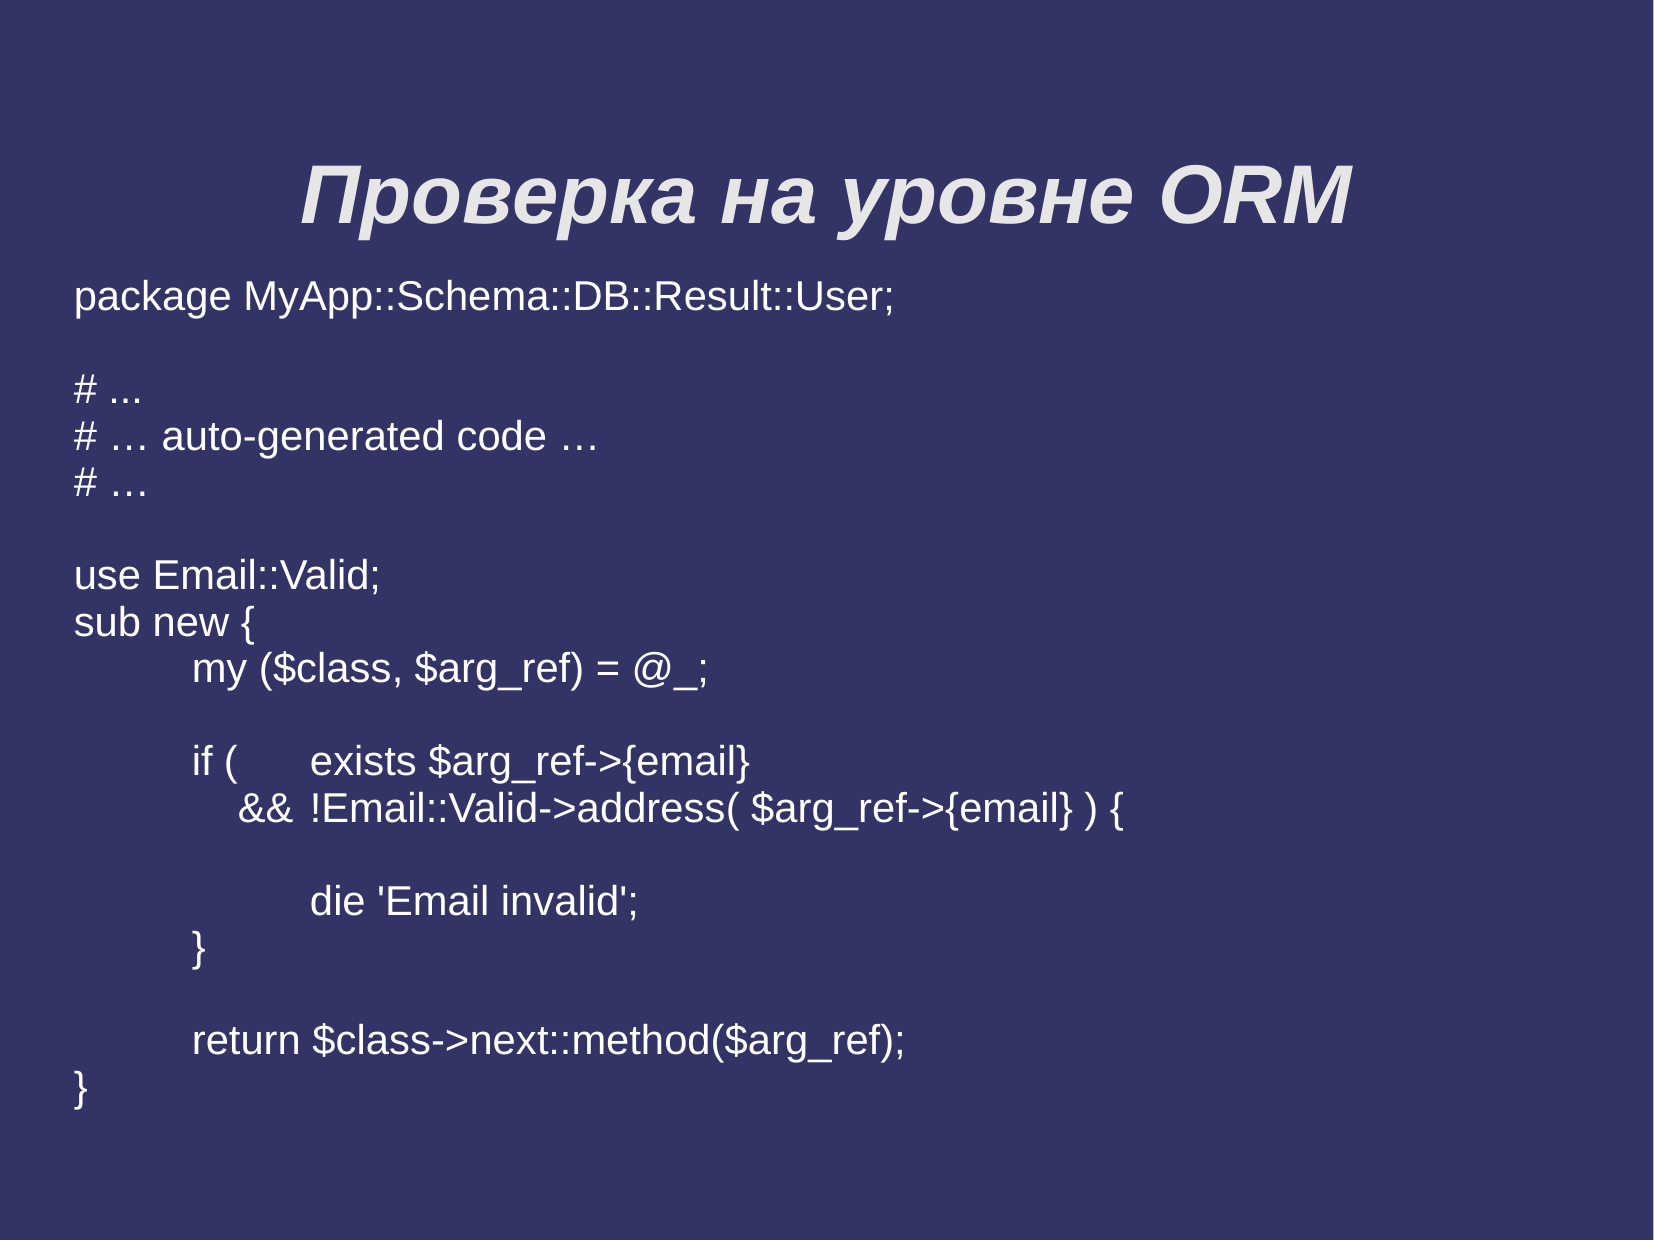

# Проверка на уровне ORM
package MyApp::Schema::DB::Result::User;
# ...
# … auto-generated code …
# …
use Email::Valid;
sub new {
	my ($class, $arg_ref) = @_;
	if ( 	exists $arg_ref->{email}
	 &&	!Email::Valid->address( $arg_ref->{email} ) {
		die 'Email invalid';
	}
	return $class->next::method($arg_ref);
}